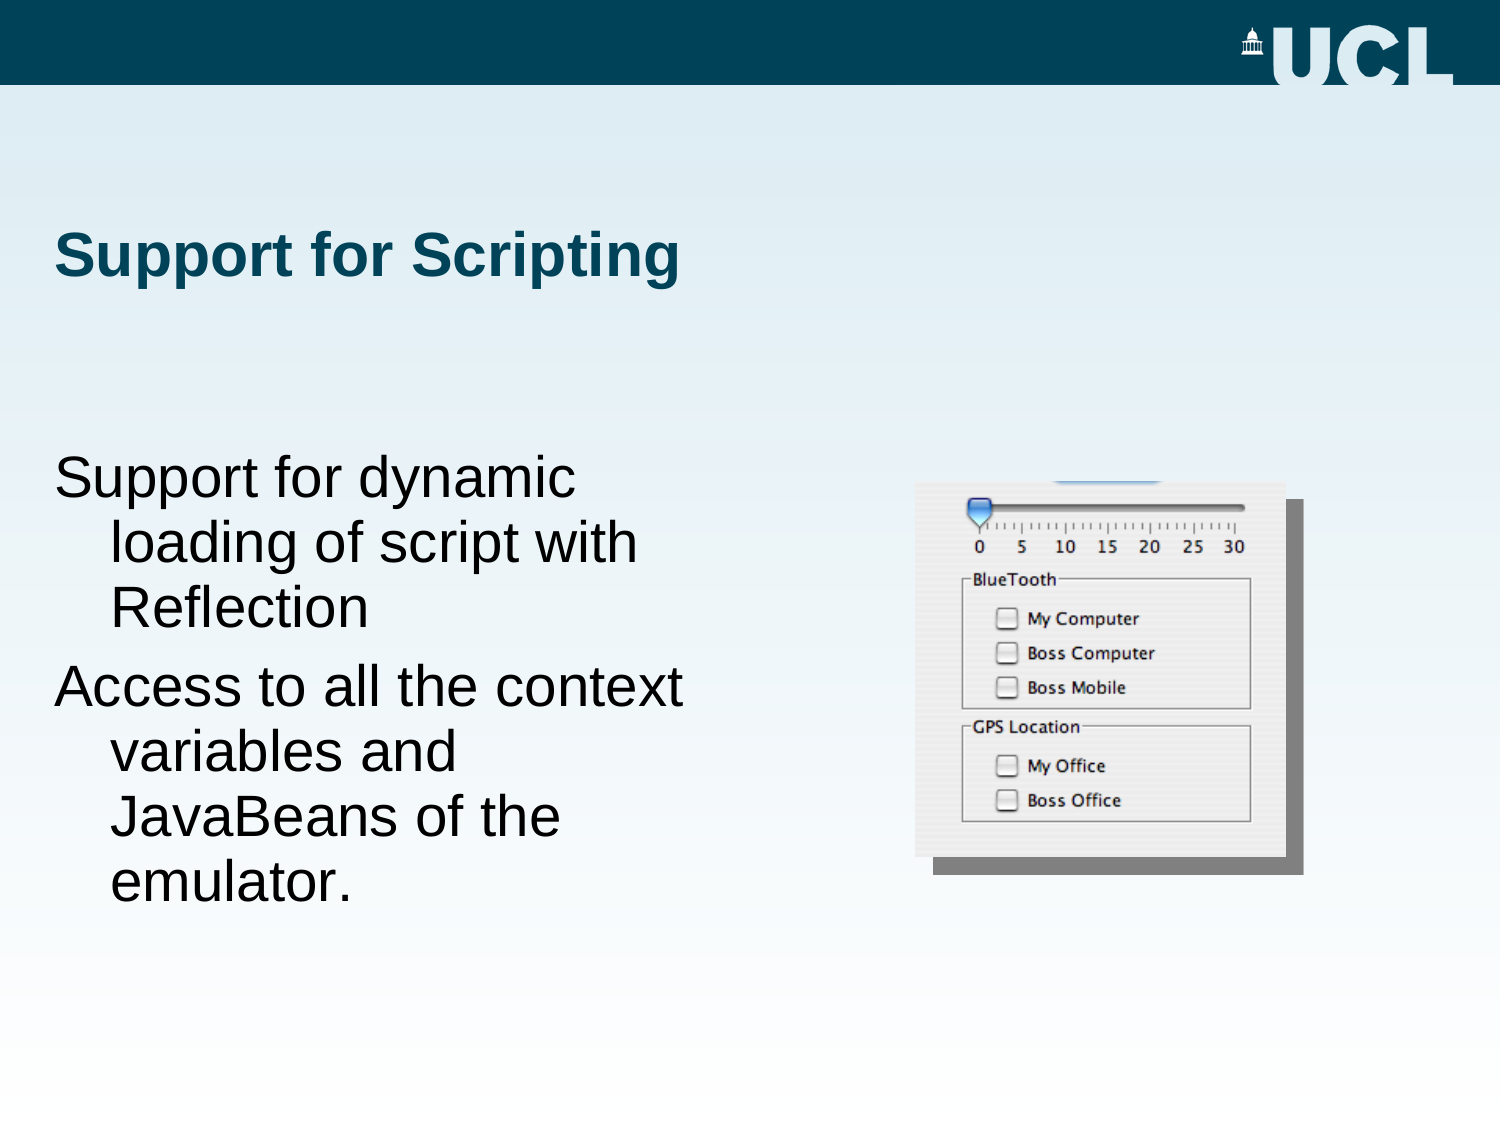

# Support for Scripting
Support for dynamic loading of script with Reflection
Access to all the context variables and JavaBeans of the emulator.